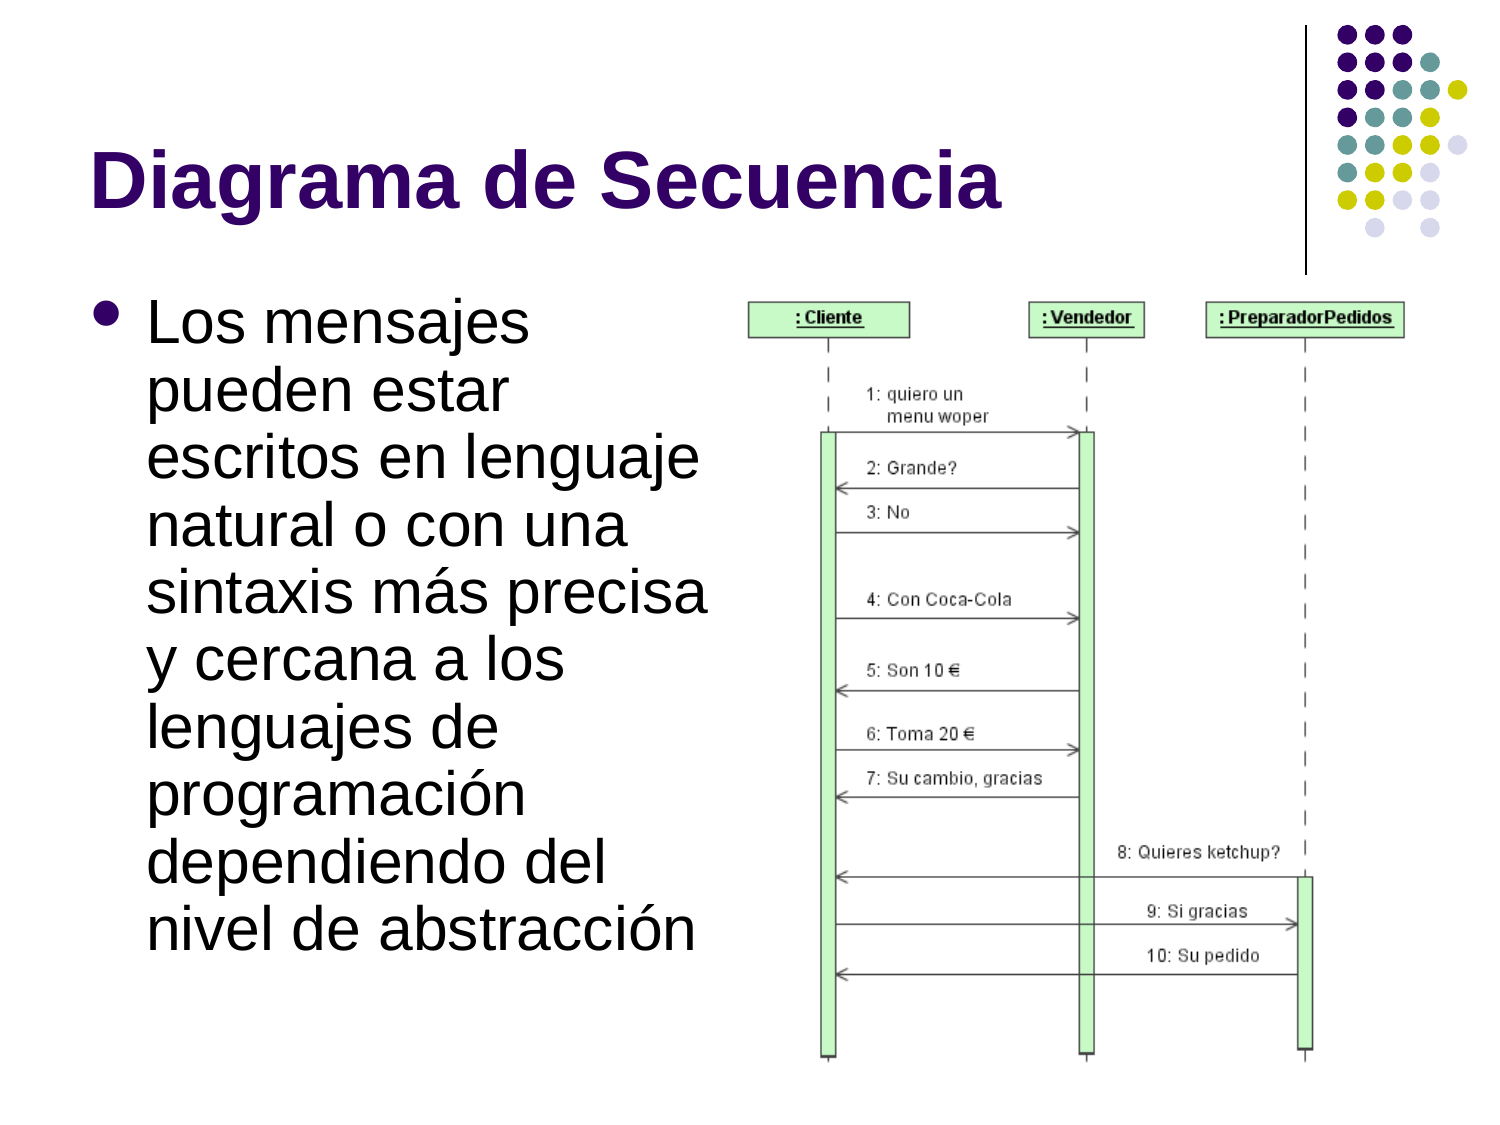

# Diagrama de Secuencia
Los mensajes pueden estar escritos en lenguaje natural o con una sintaxis más precisa y cercana a los lenguajes de programación dependiendo del nivel de abstracción